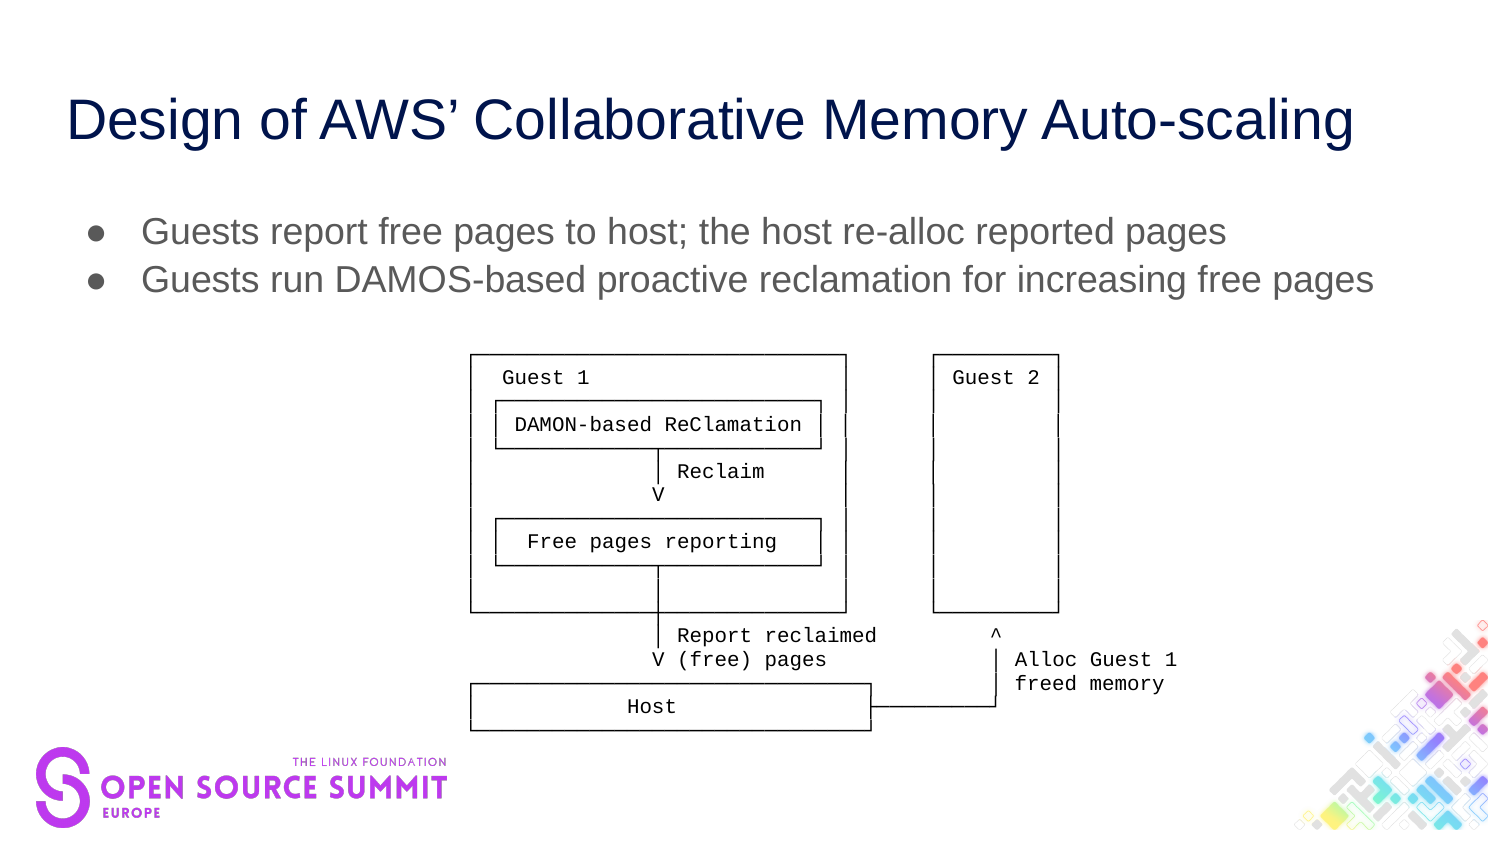

# Design of AWS’ Collaborative Memory Auto-scaling
Guests report free pages to host; the host re-alloc reported pages
Guests run DAMOS-based proactive reclamation for increasing free pages
 ┌─────────────────────────────┐ ┌─────────┐
 │ Guest 1 │ │ Guest 2 │
 │ ┌─────────────────────────┐ │ │ │
 │ │ DAMON-based ReClamation │ │ │ │
 │ └────────────┬────────────┘ │ │ │
 │ │ Reclaim │ │ │
 │ V │ │ │
 │ ┌─────────────────────────┐ │ │ │
 │ │ Free pages reporting │ │ │ │
 │ └────────────┬────────────┘ │ │ │
 │ │ │ │ │
 └──────────────┼──────────────┘ └─────────┘
 │ Report reclaimed ^
 V (free) pages │ Alloc Guest 1
 ┌───────────────────────────────┐ │ freed memory
 │ Host ├─────────┘
 └───────────────────────────────┘